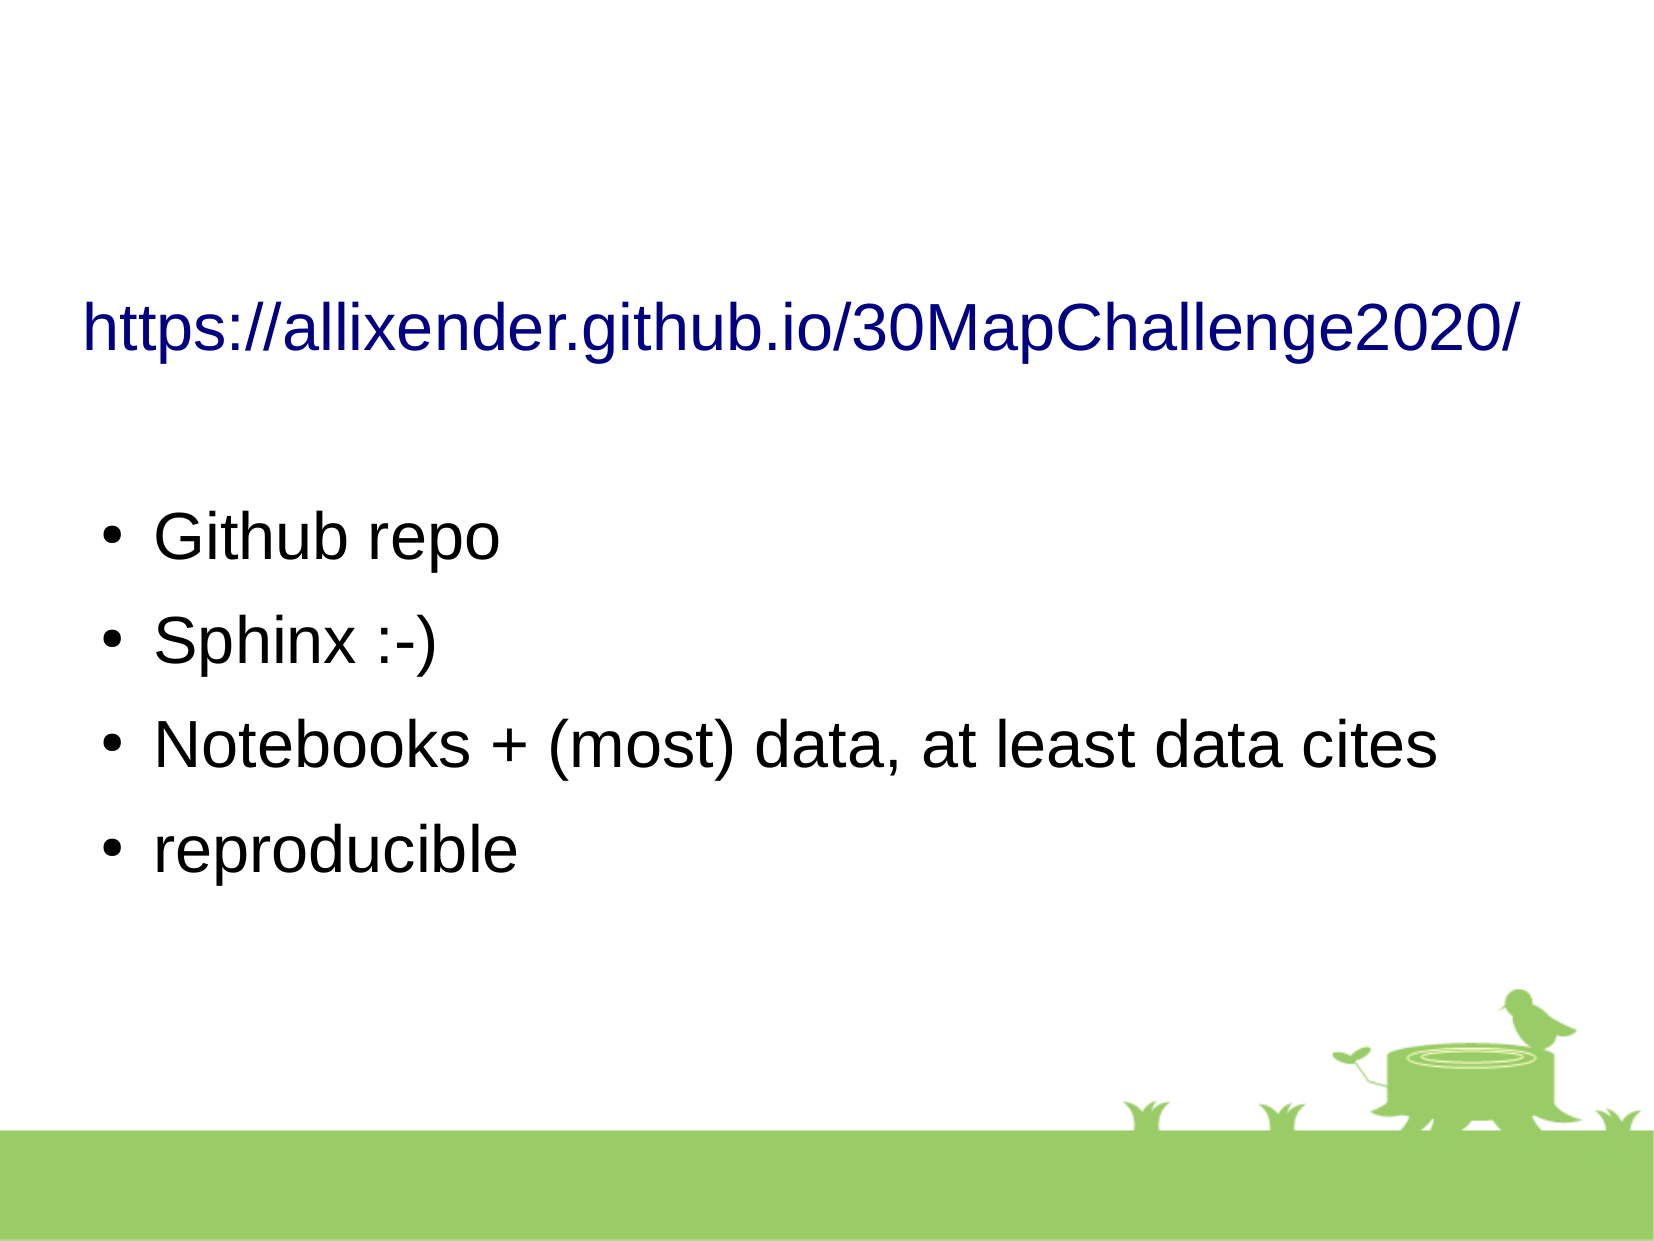

#
https://allixender.github.io/30MapChallenge2020/
Github repo
Sphinx :-)
Notebooks + (most) data, at least data cites
reproducible